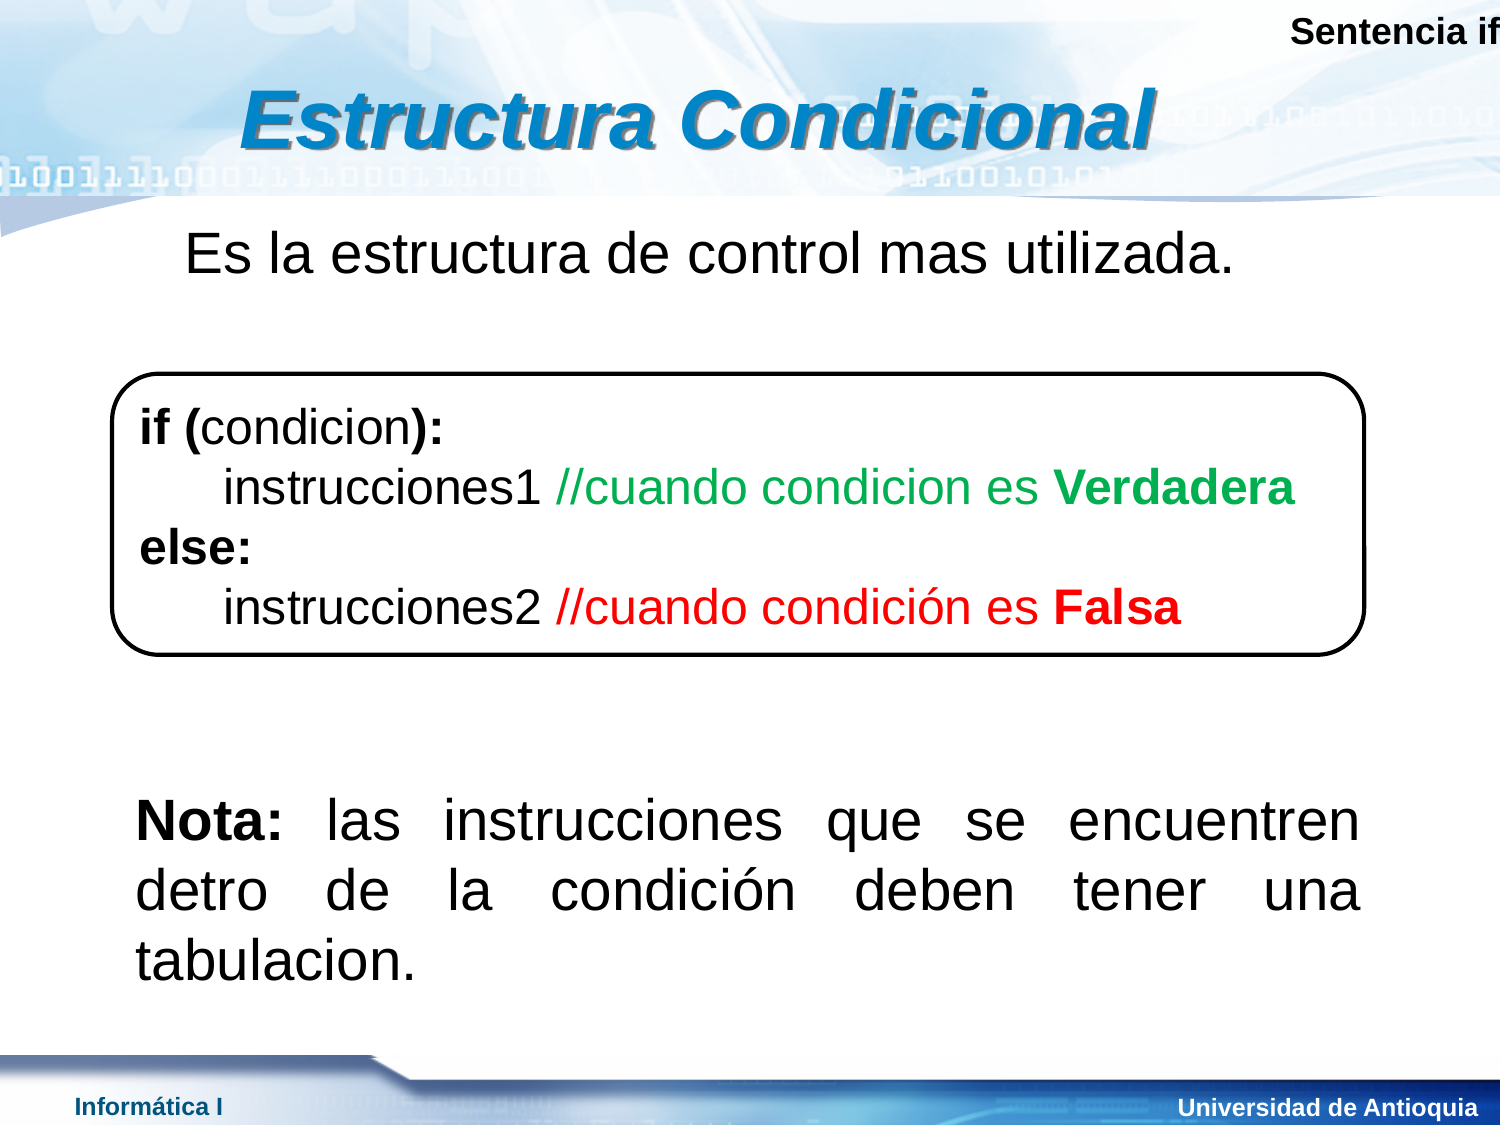

Sentencia if
# Estructura Condicional
Es la estructura de control mas utilizada.
Condición
Si
No
Código cuando condición es Falsa
Código cuando condición es Verdadera
if (condicion):
 instrucciones1 //cuando condicion es Verdadera
else:
 instrucciones2 //cuando condición es Falsa
Nota: las instrucciones que se encuentren detro de la condición deben tener una tabulacion.